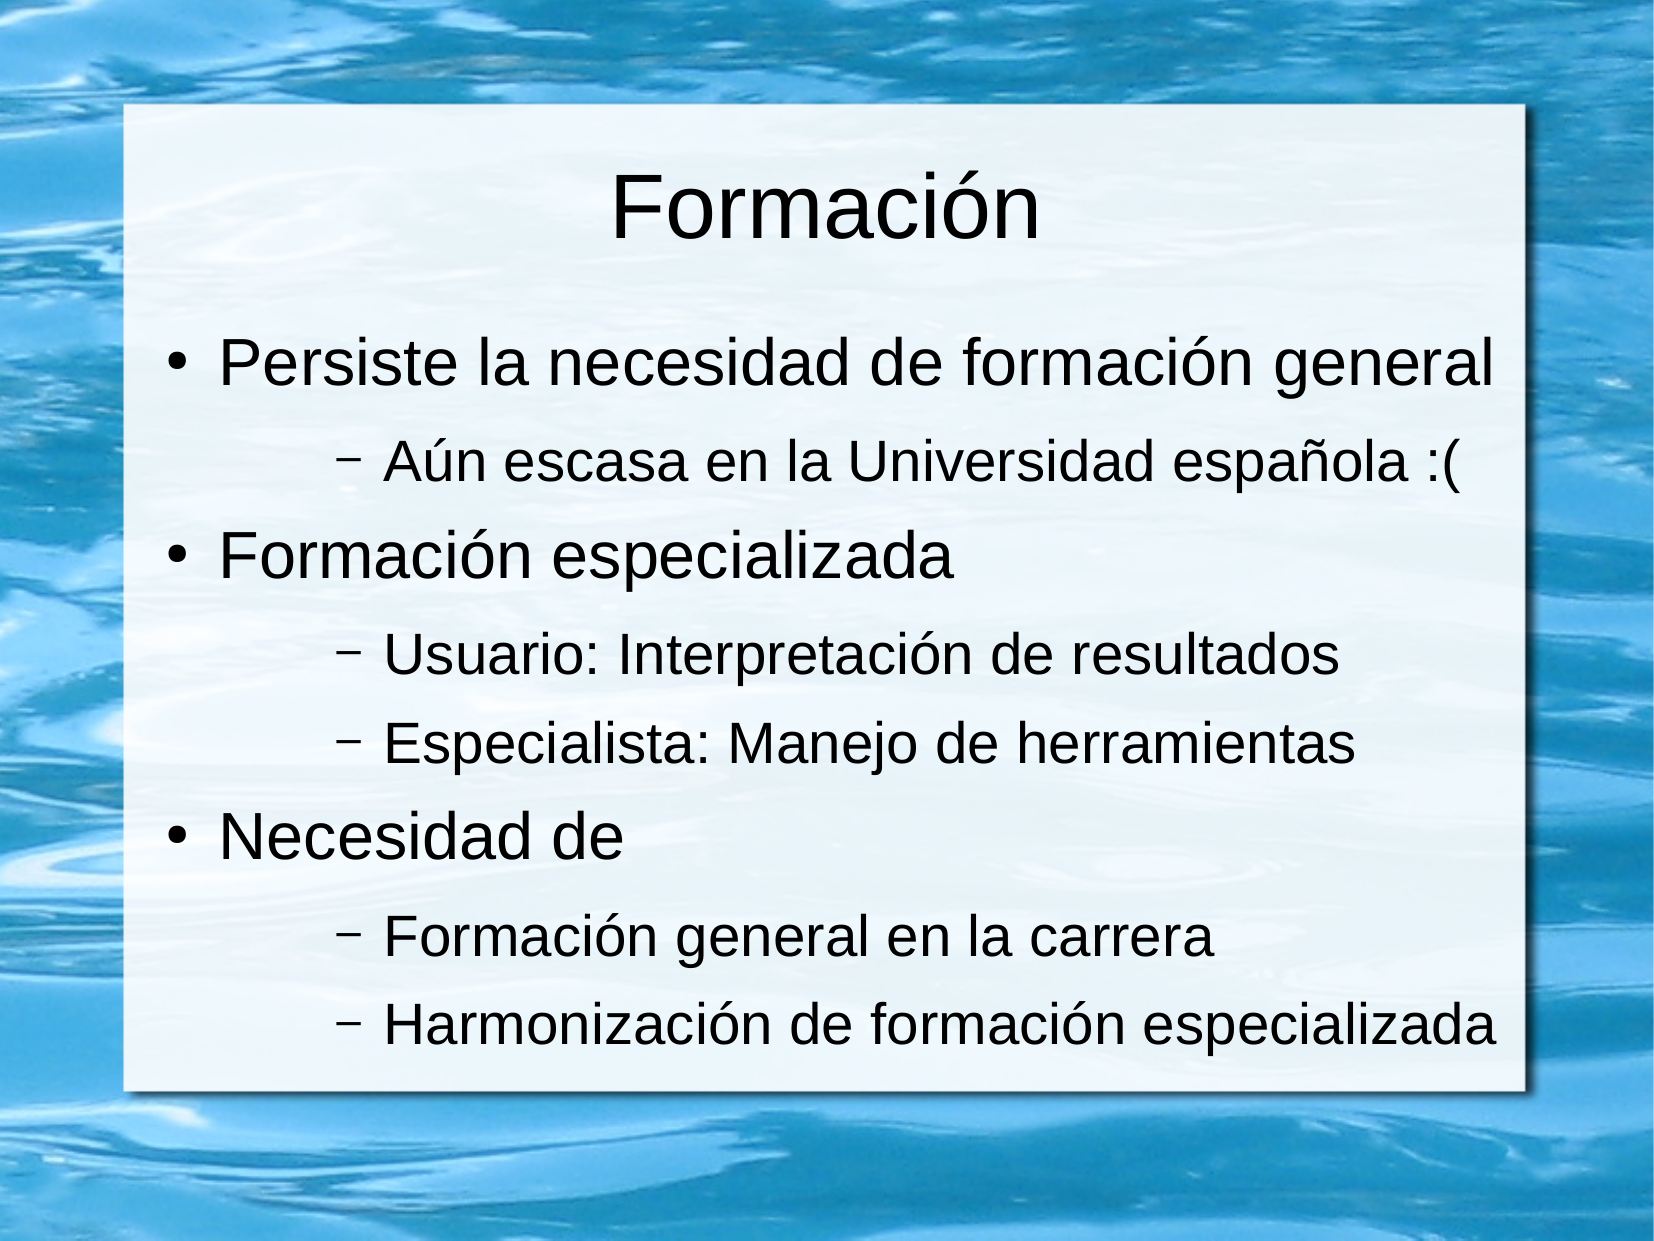

# Formación
Persiste la necesidad de formación general
Aún escasa en la Universidad española :(
Formación especializada
Usuario: Interpretación de resultados
Especialista: Manejo de herramientas
Necesidad de
Formación general en la carrera
Harmonización de formación especializada